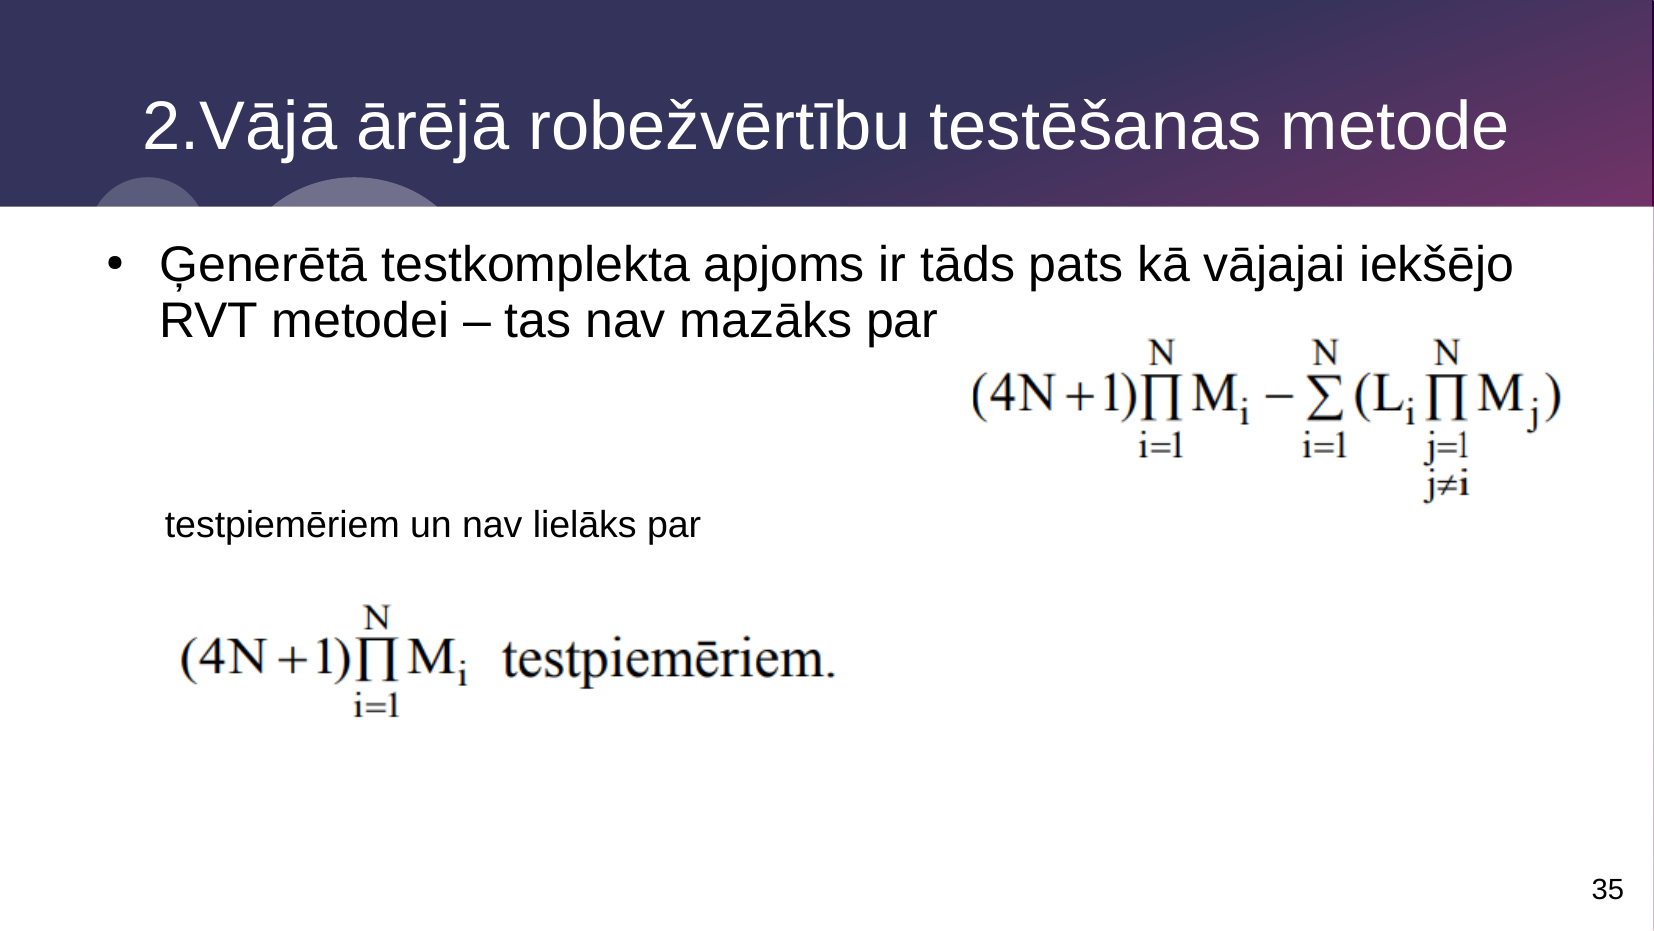

# 2.Vājā ārējā robežvērtību testēšanas metode
Ģenerētā testkomplekta apjoms ir tāds pats kā vājajai iekšējo RVT metodei – tas nav mazāks par
testpiemēriem un nav lielāks par